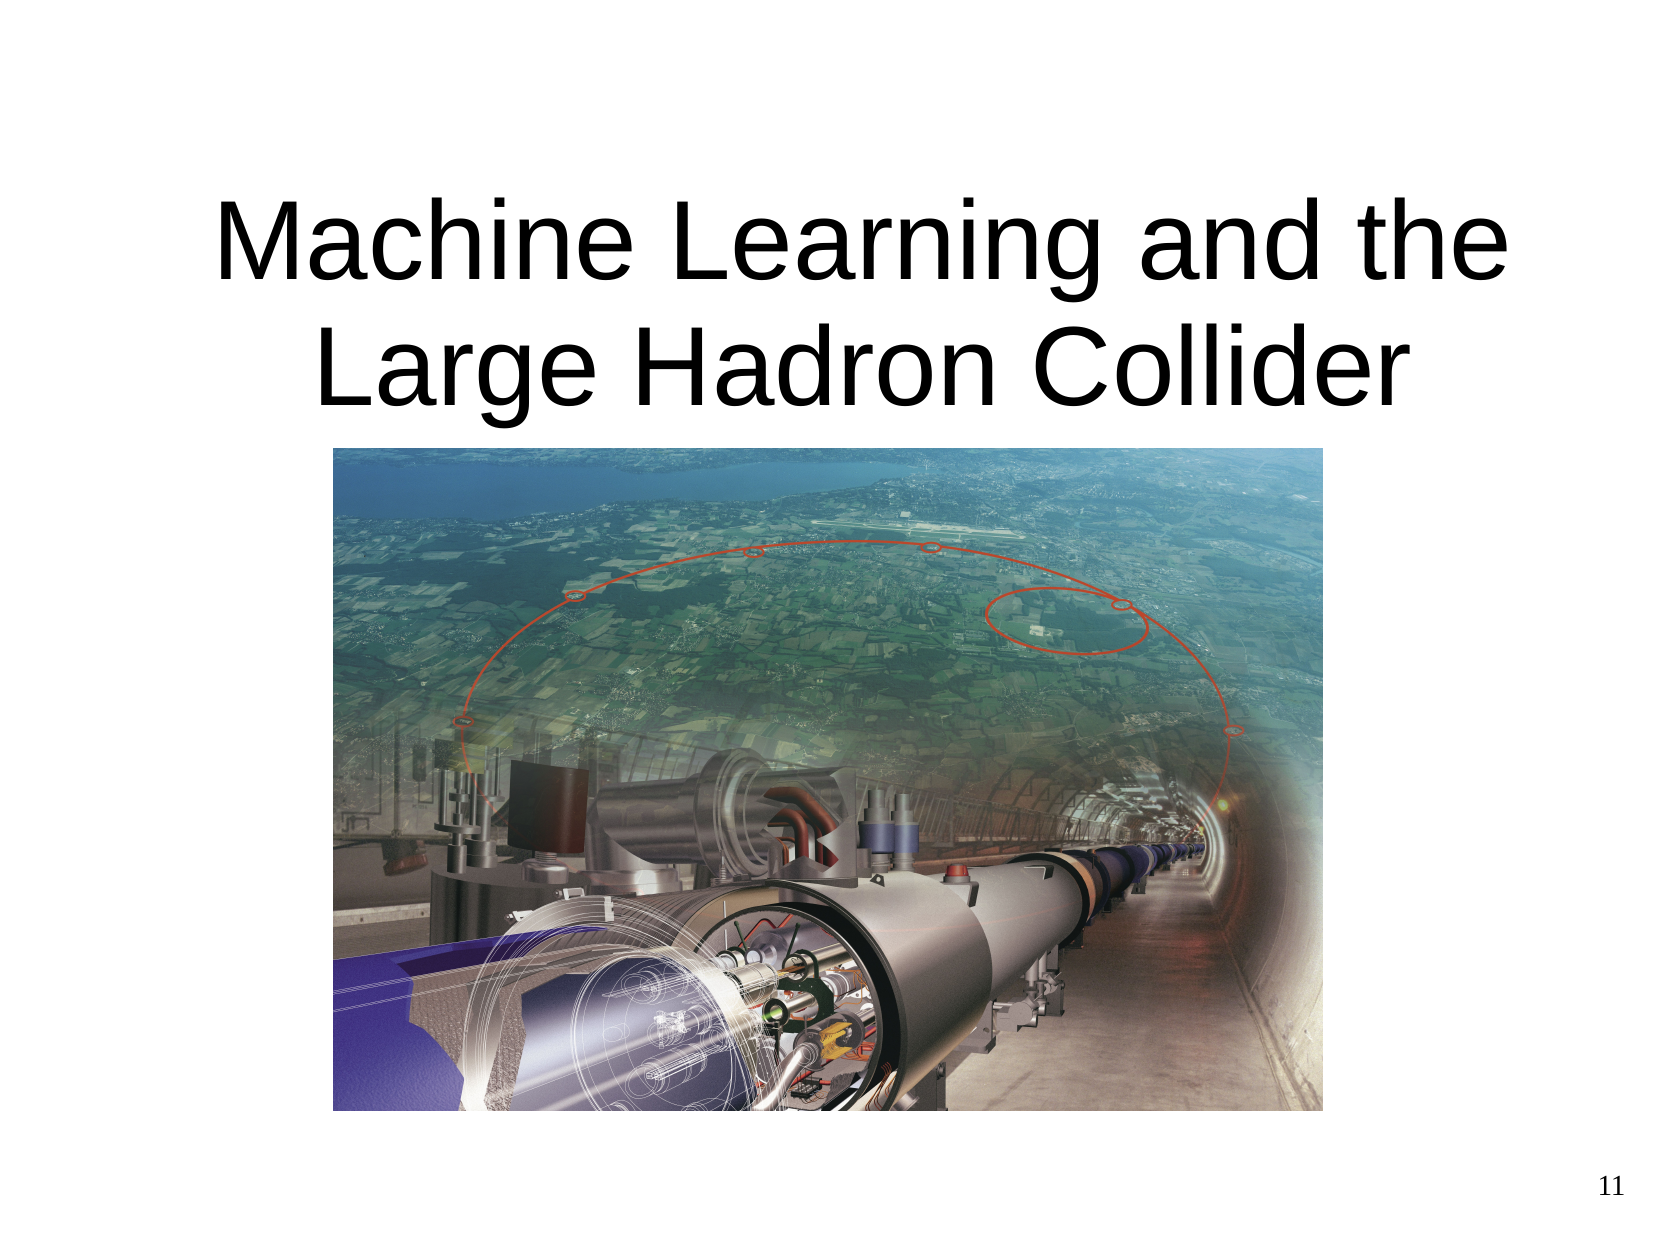

# Machine Learning and the Large Hadron Collider
11